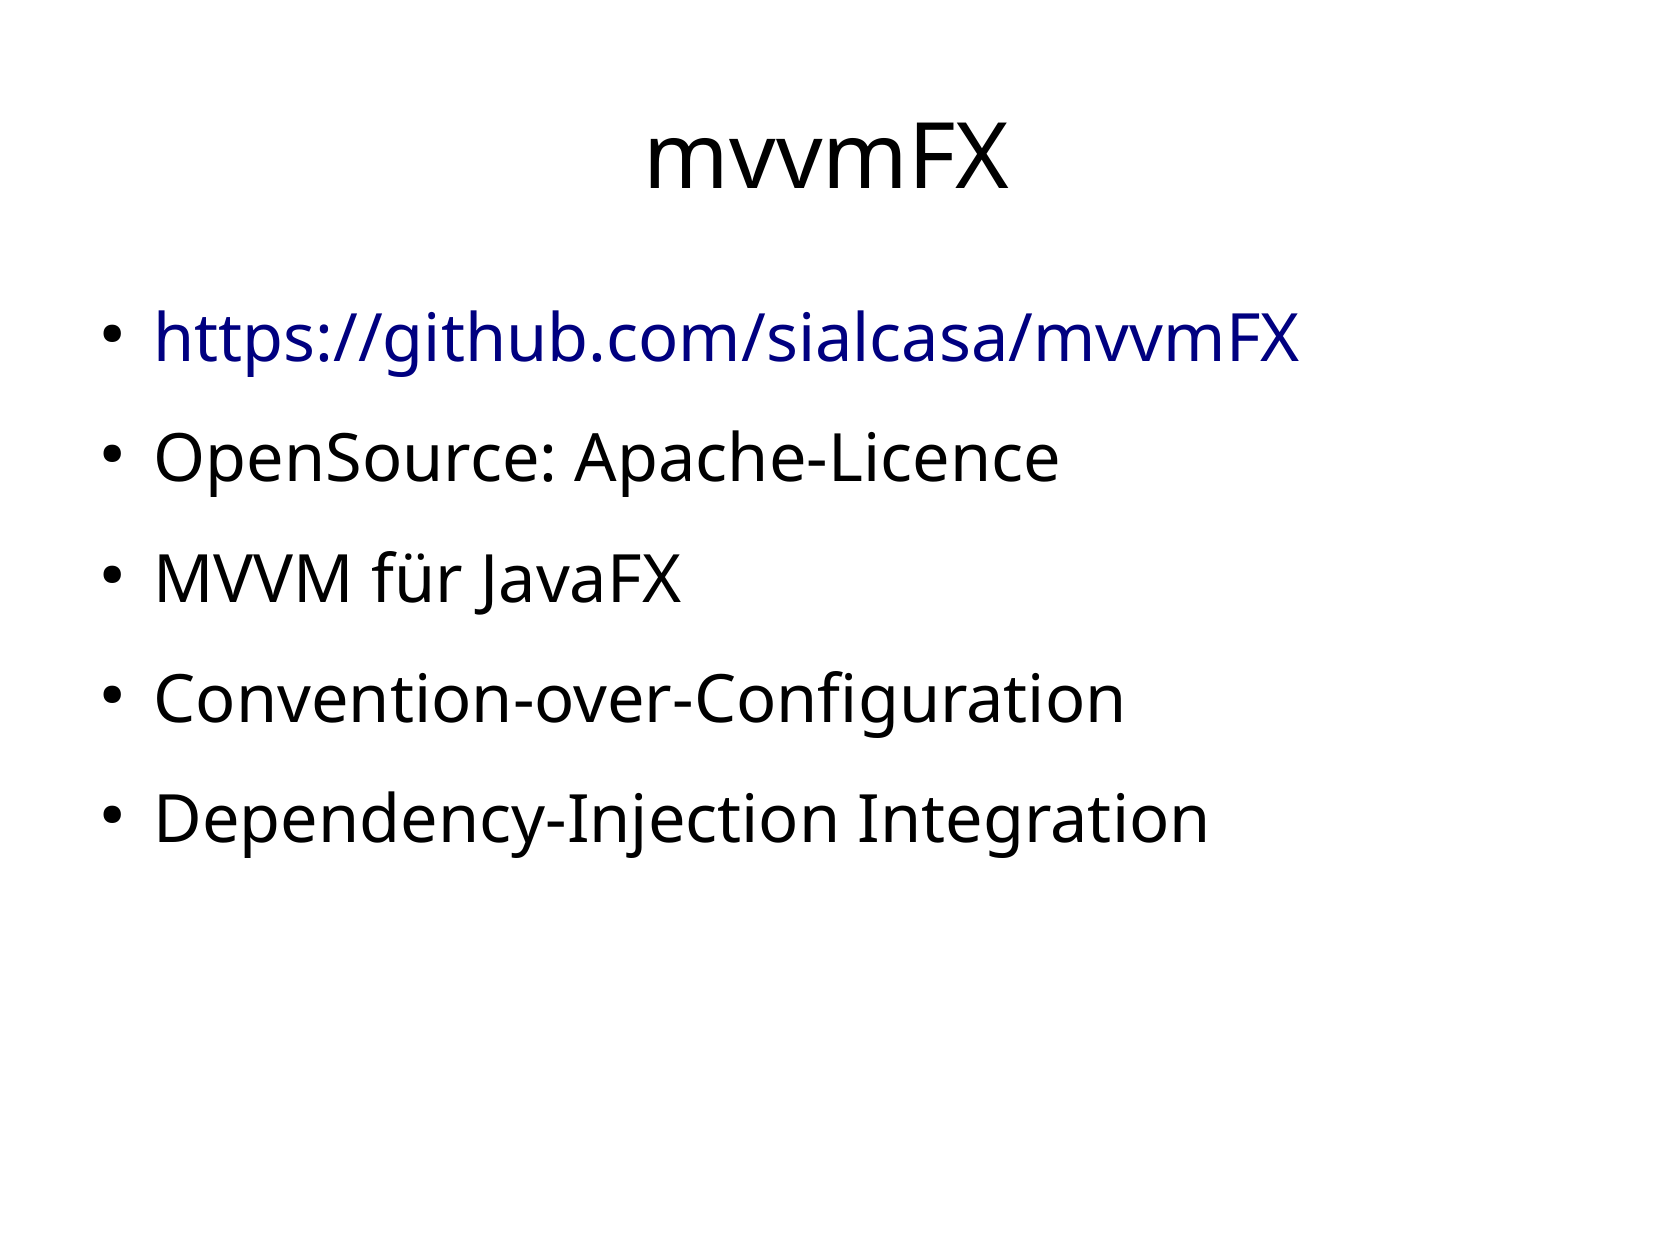

# mvvmFX
https://github.com/sialcasa/mvvmFX
OpenSource: Apache-Licence
MVVM für JavaFX
Convention-over-Configuration
Dependency-Injection Integration